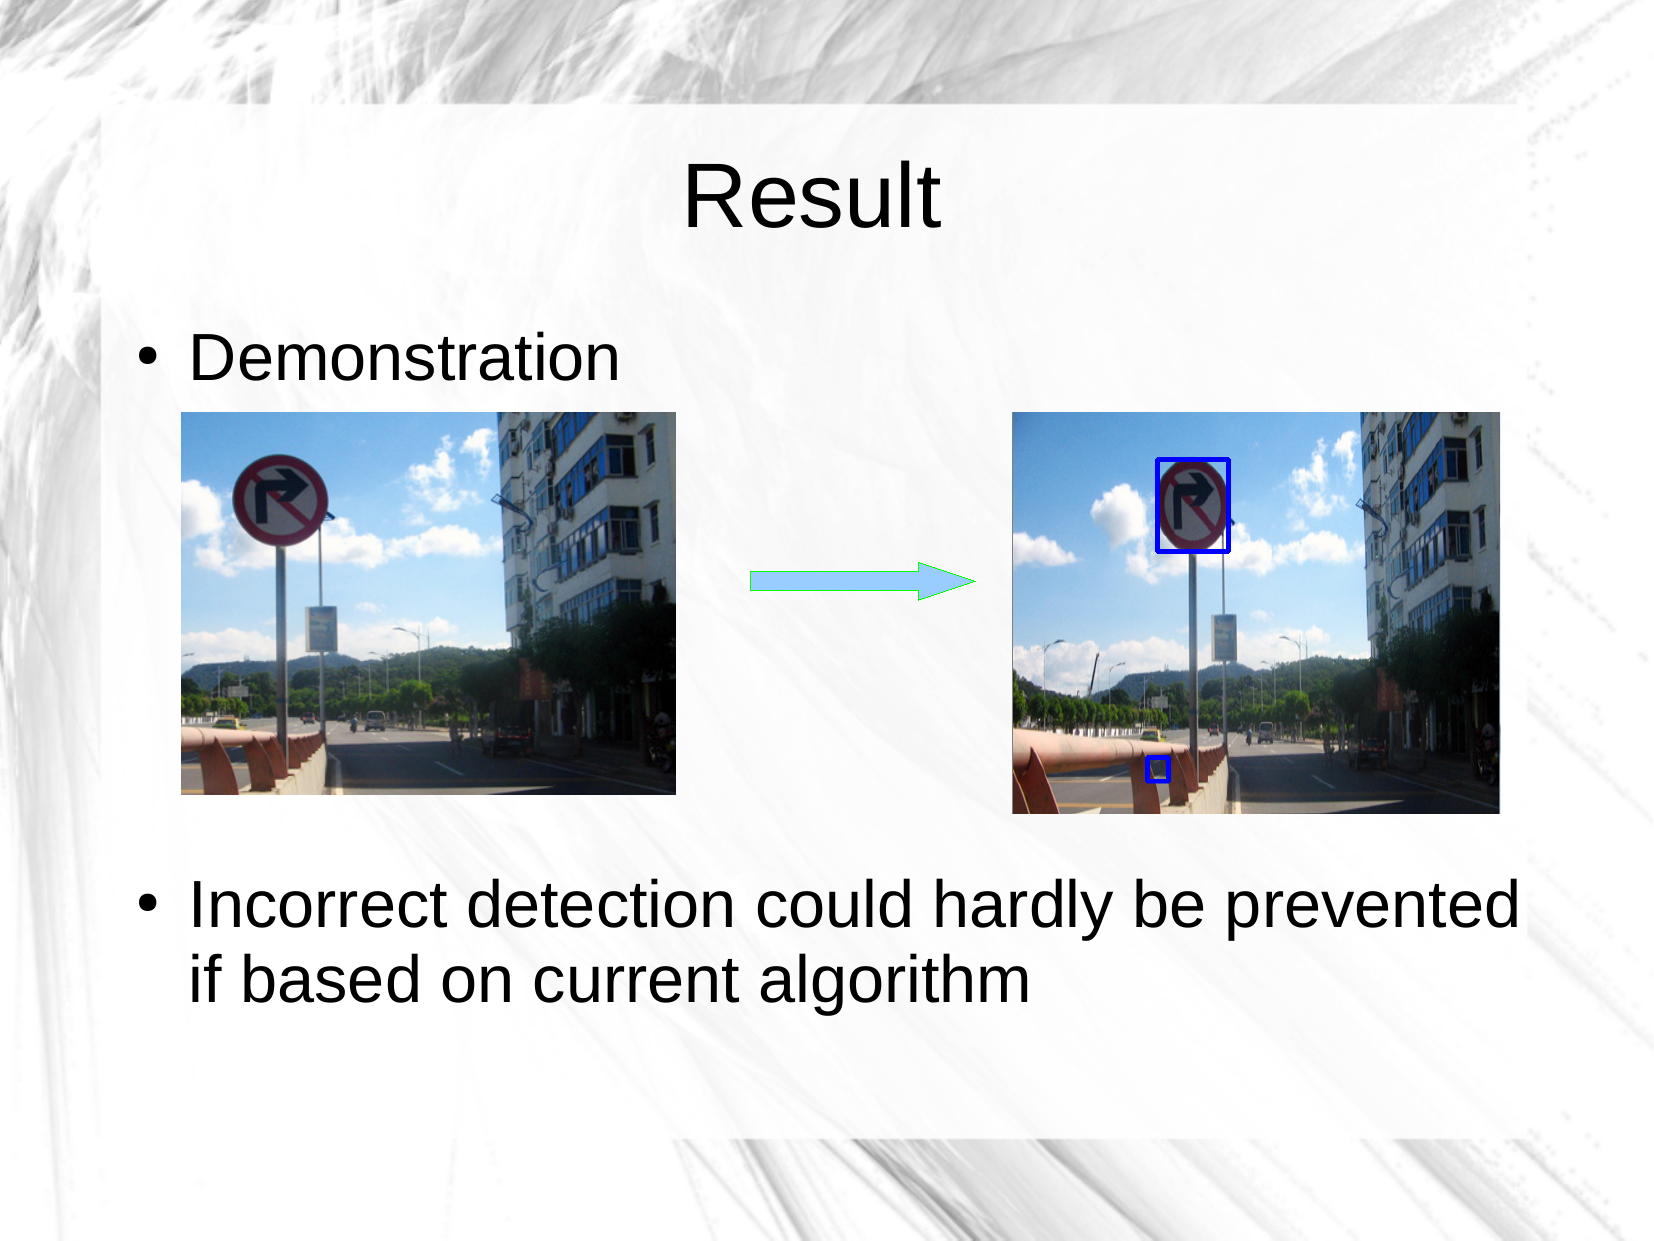

# Result
Demonstration
Incorrect detection could hardly be prevented if based on current algorithm